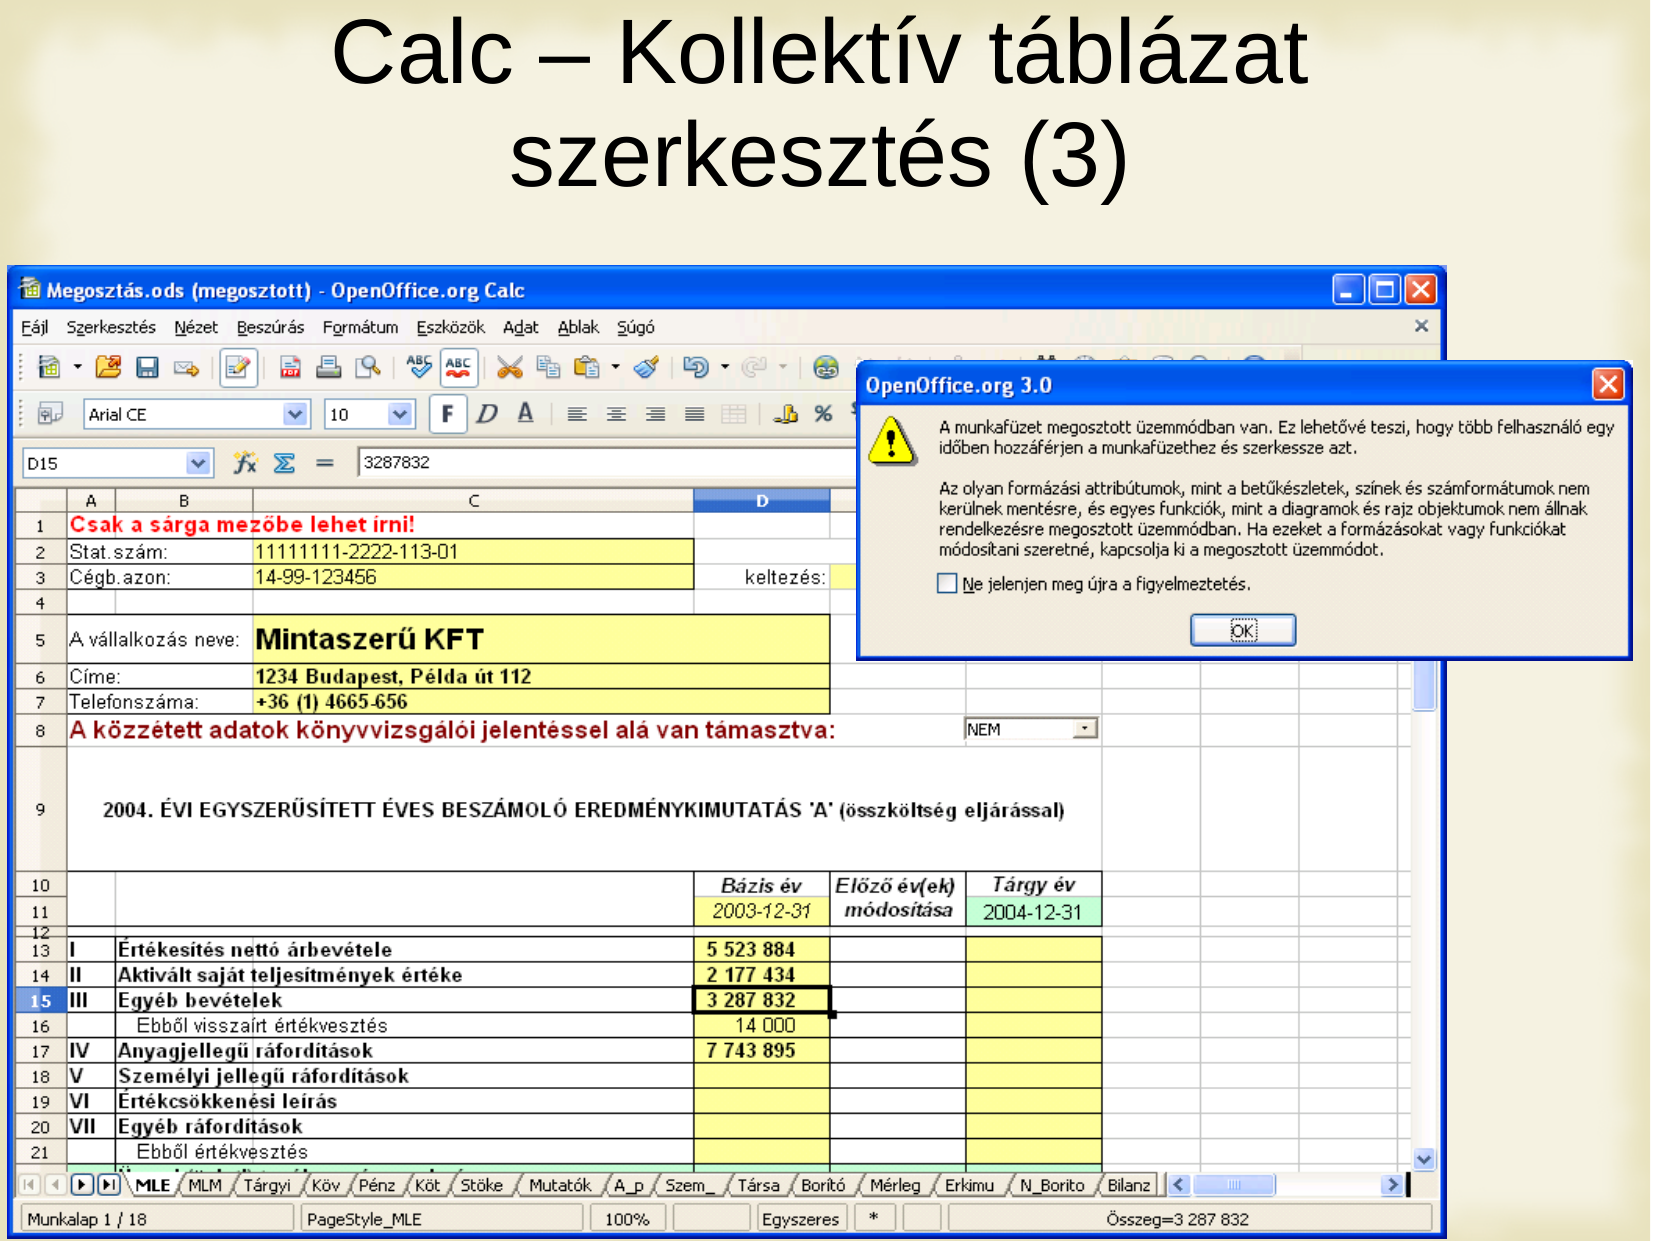

# Calc – Kollektív táblázat szerkesztés (3)